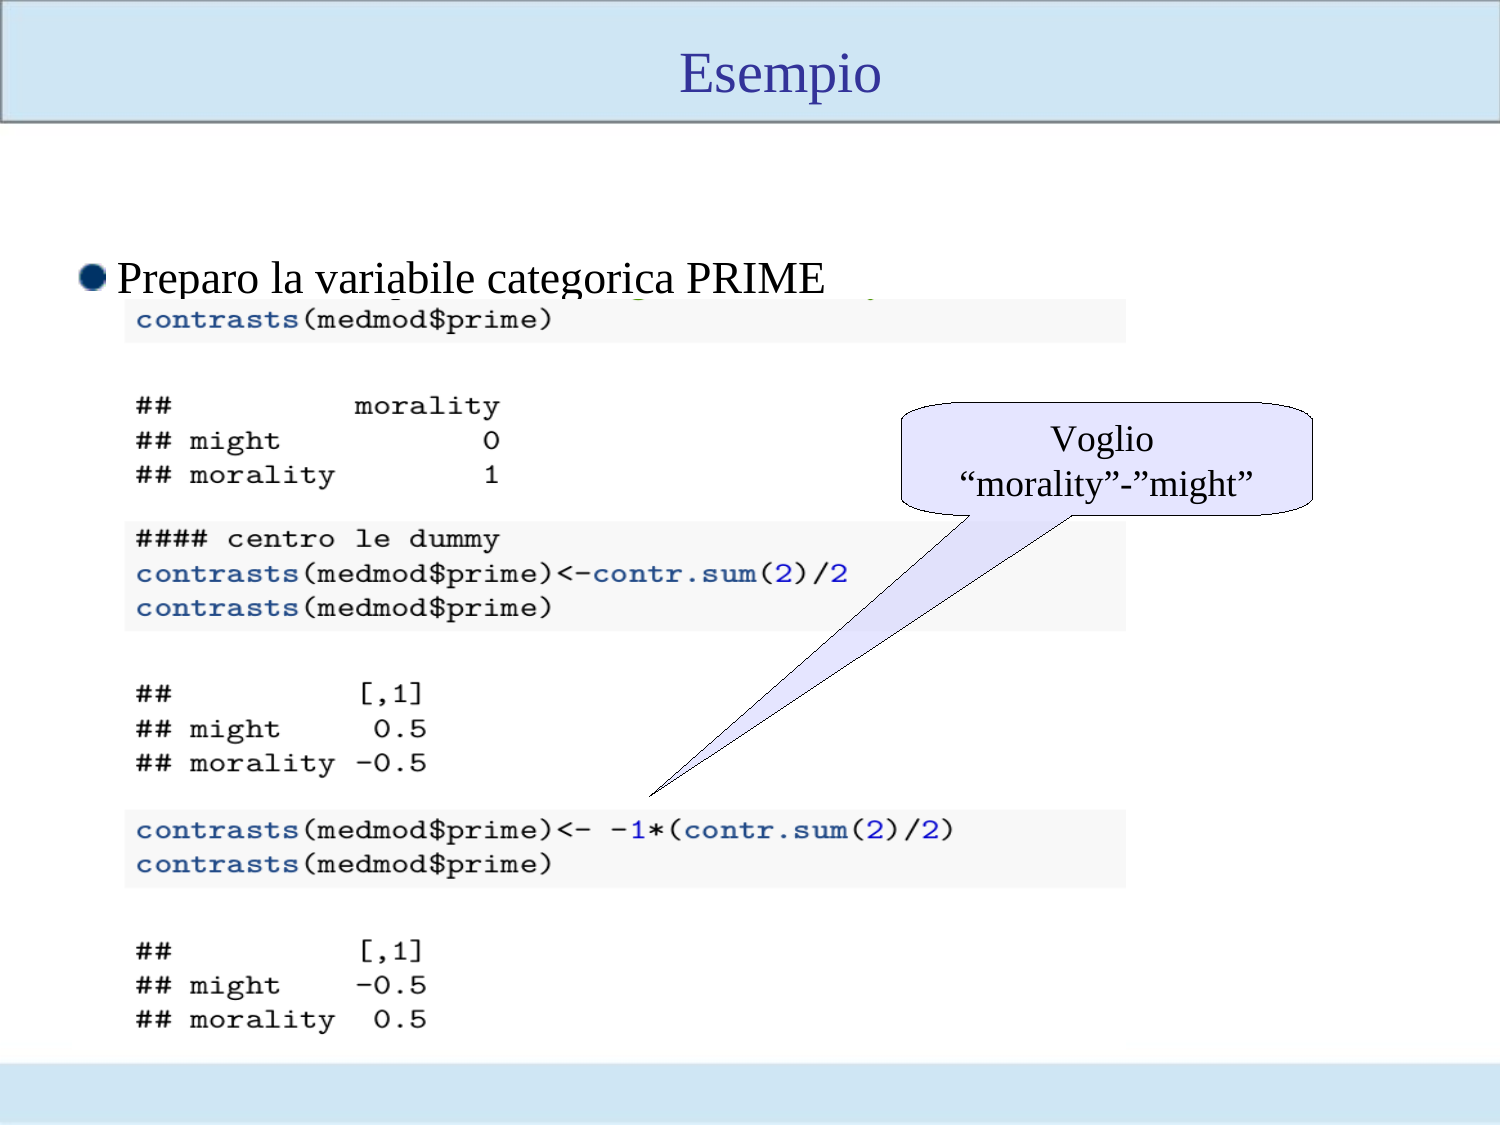

# Esempio
 Preparo la variabile categorica PRIME
Voglio
“morality”-”might”